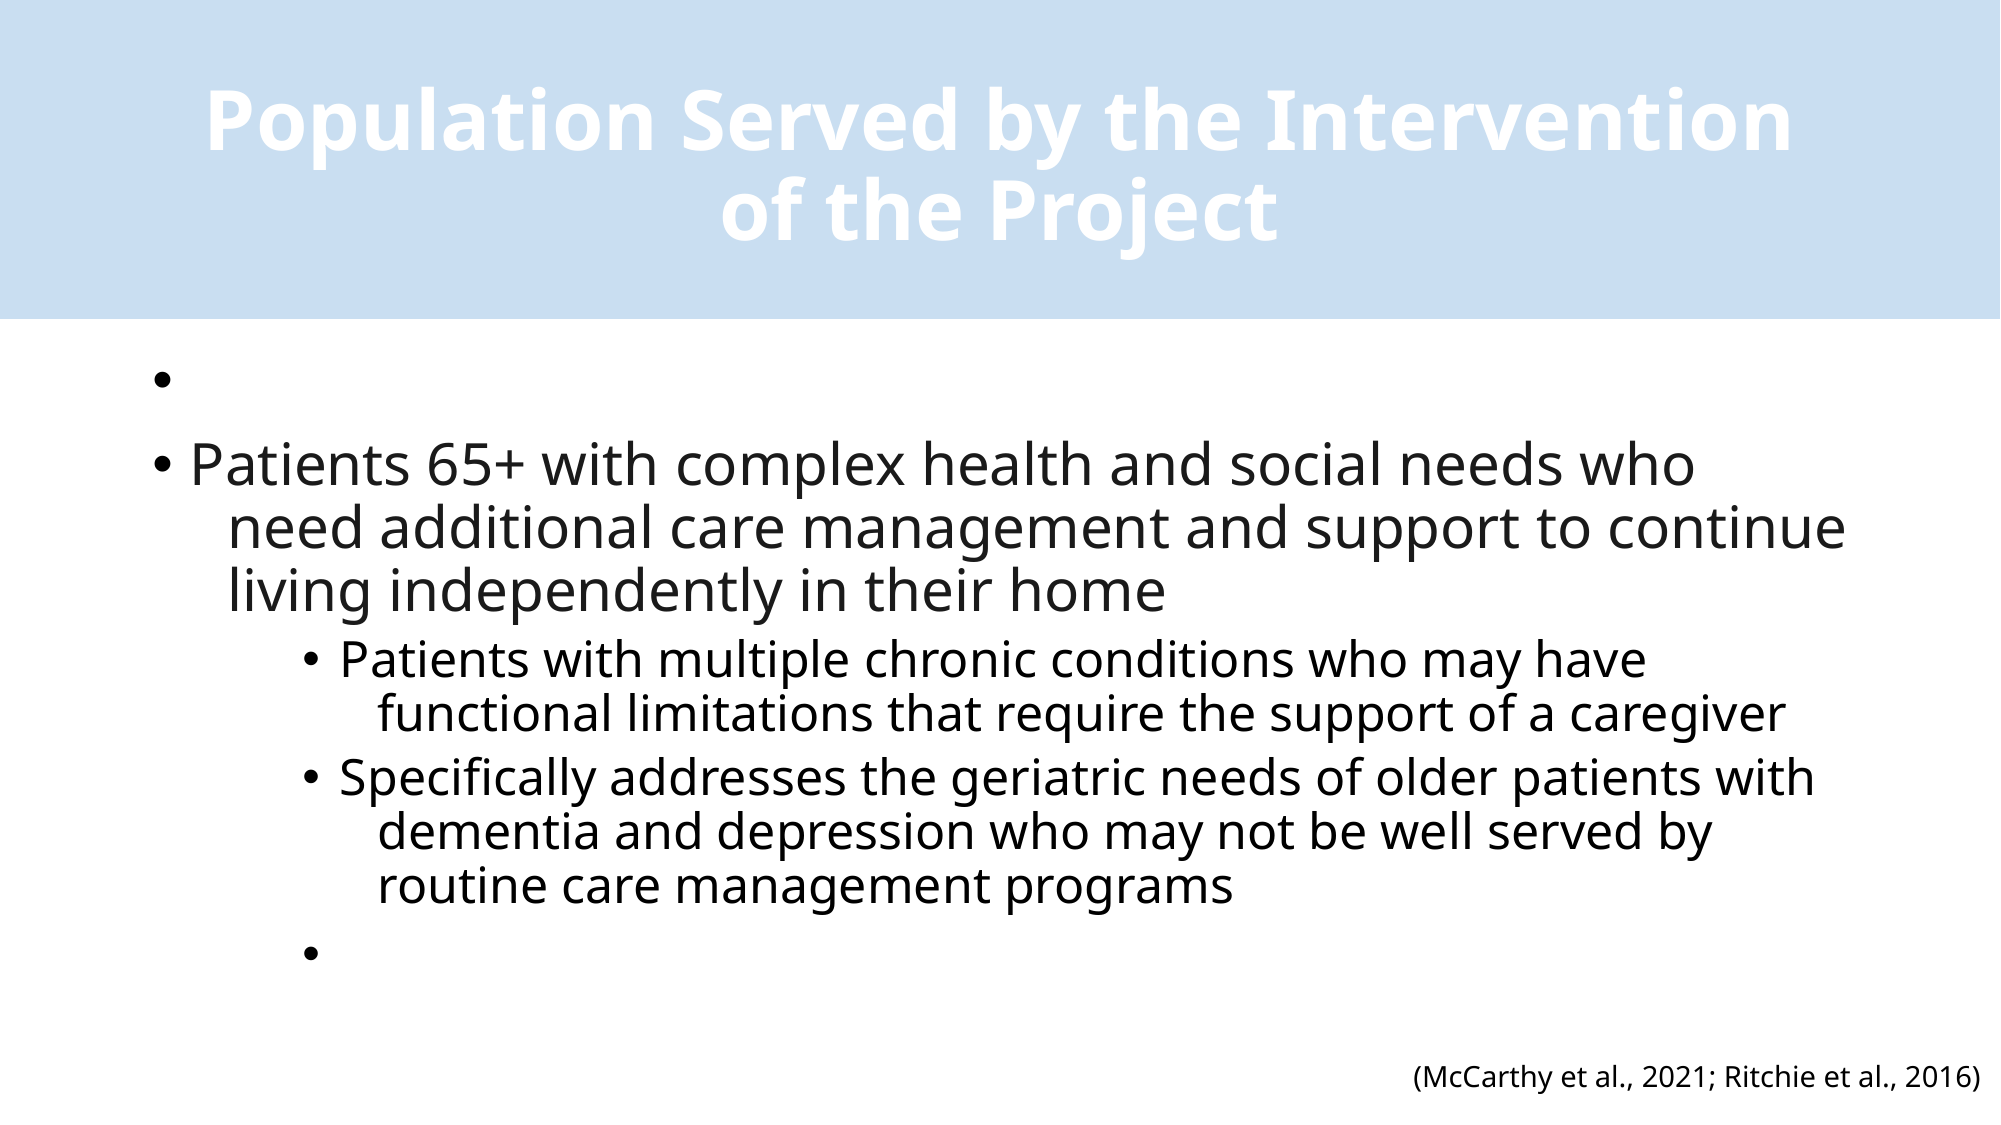

Population Served by the Intervention of the Project
# Patients 65+ with complex health and social needs who need additional care management and support to continue living independently in their home
Patients with multiple chronic conditions who may have functional limitations that require the support of a caregiver
Specifically addresses the geriatric needs of older patients with dementia and depression who may not be well served by routine care management programs
(McCarthy et al., 2021; Ritchie et al., 2016)